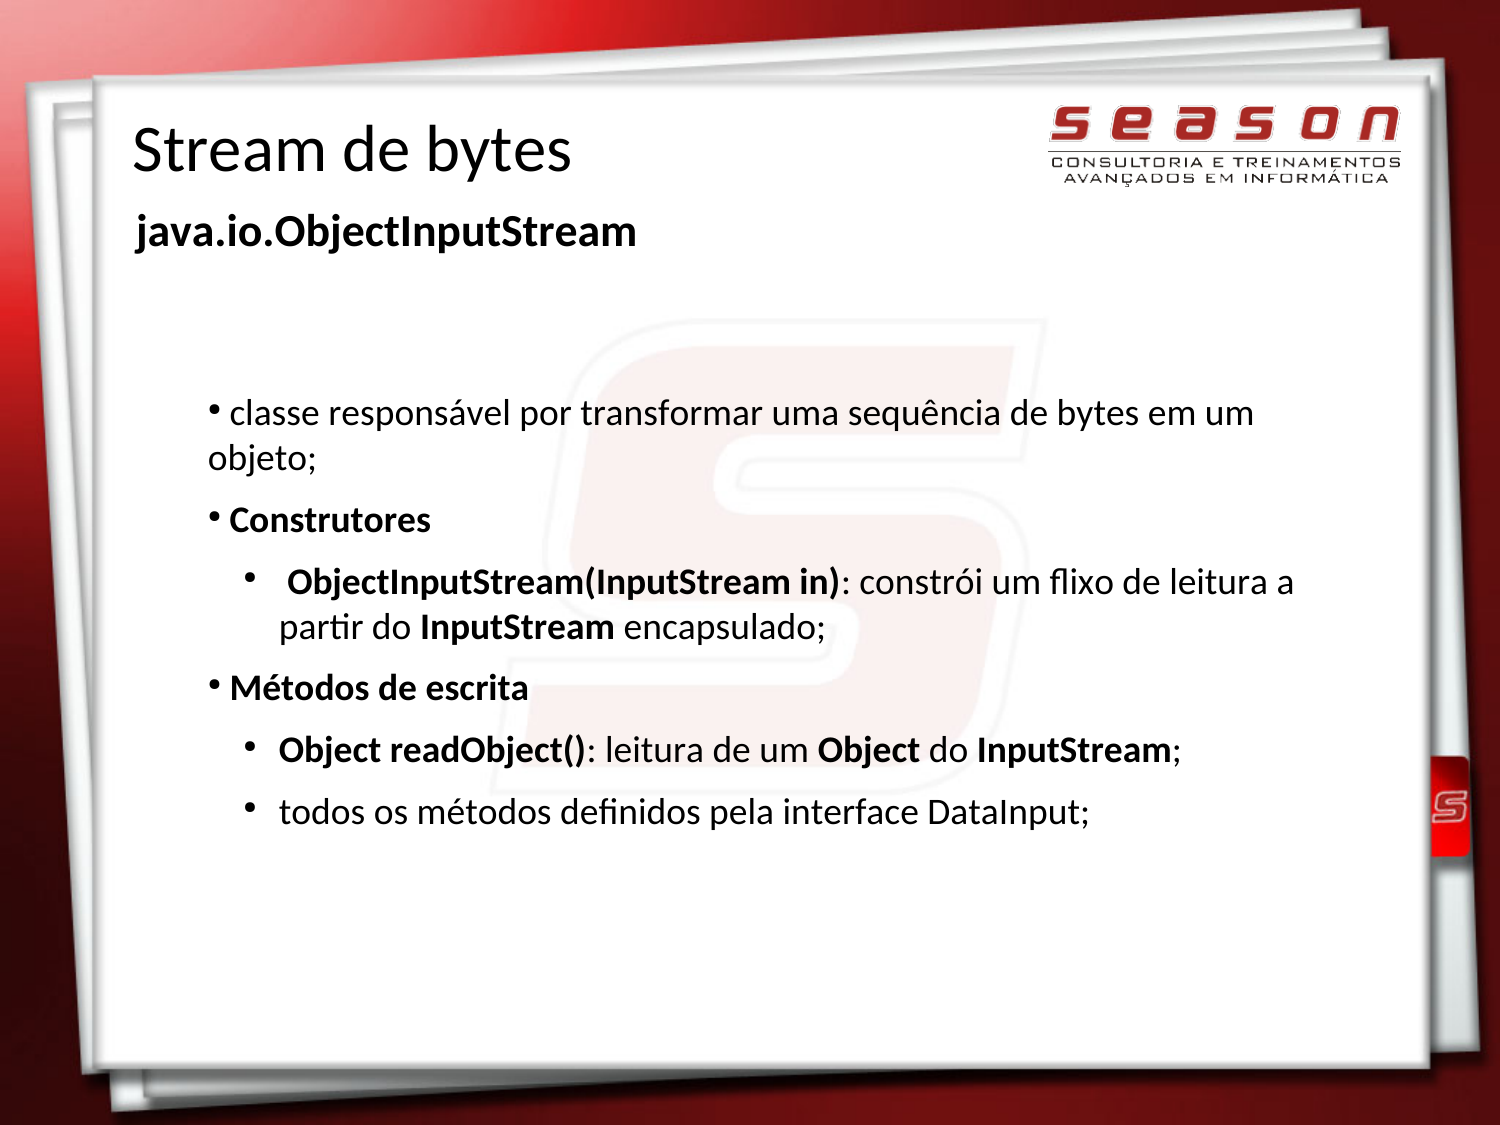

# Stream de bytes
java.io.ObjectInputStream
 classe responsável por transformar uma sequência de bytes em um objeto;
 Construtores
 ObjectInputStream(InputStream in): constrói um flixo de leitura a partir do InputStream encapsulado;
 Métodos de escrita
Object readObject(): leitura de um Object do InputStream;
todos os métodos definidos pela interface DataInput;